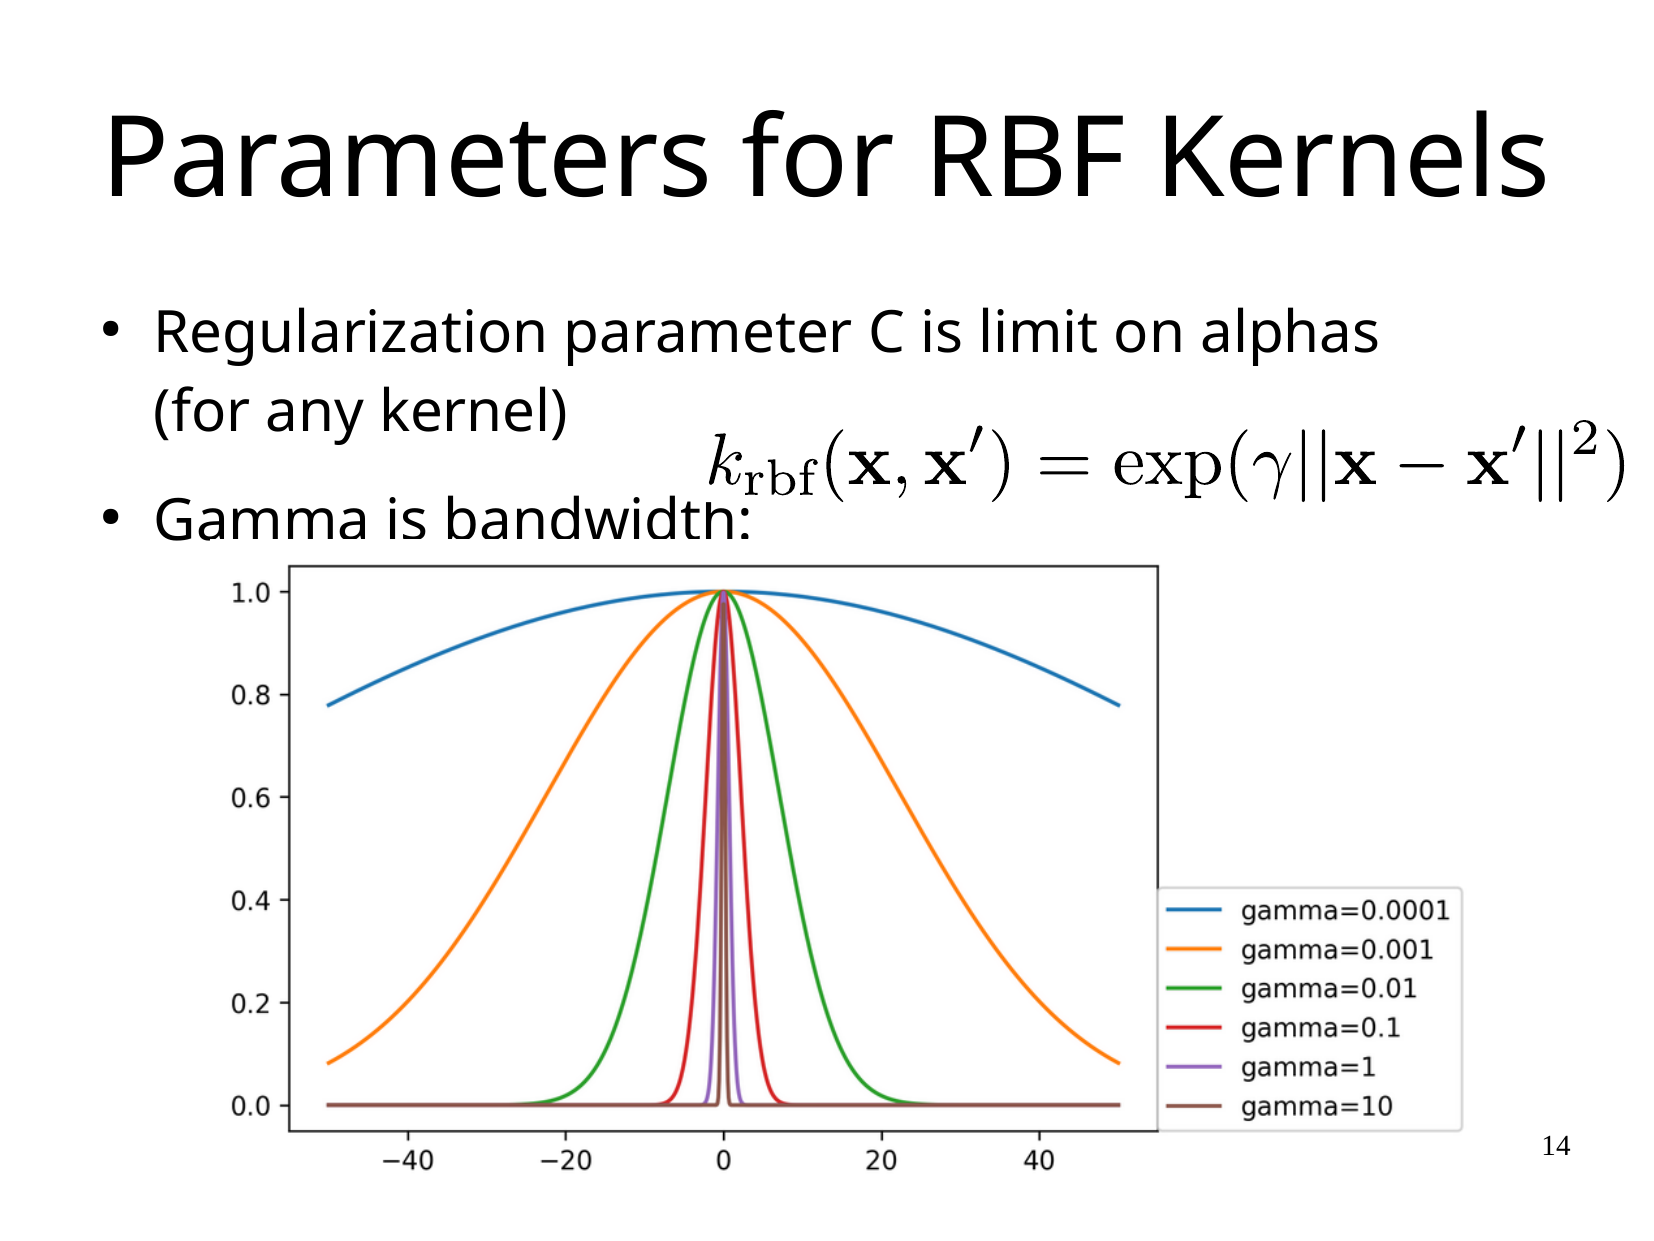

# Parameters for RBF Kernels
Regularization parameter C is limit on alphas
(for any kernel)
Gamma is bandwidth:
14